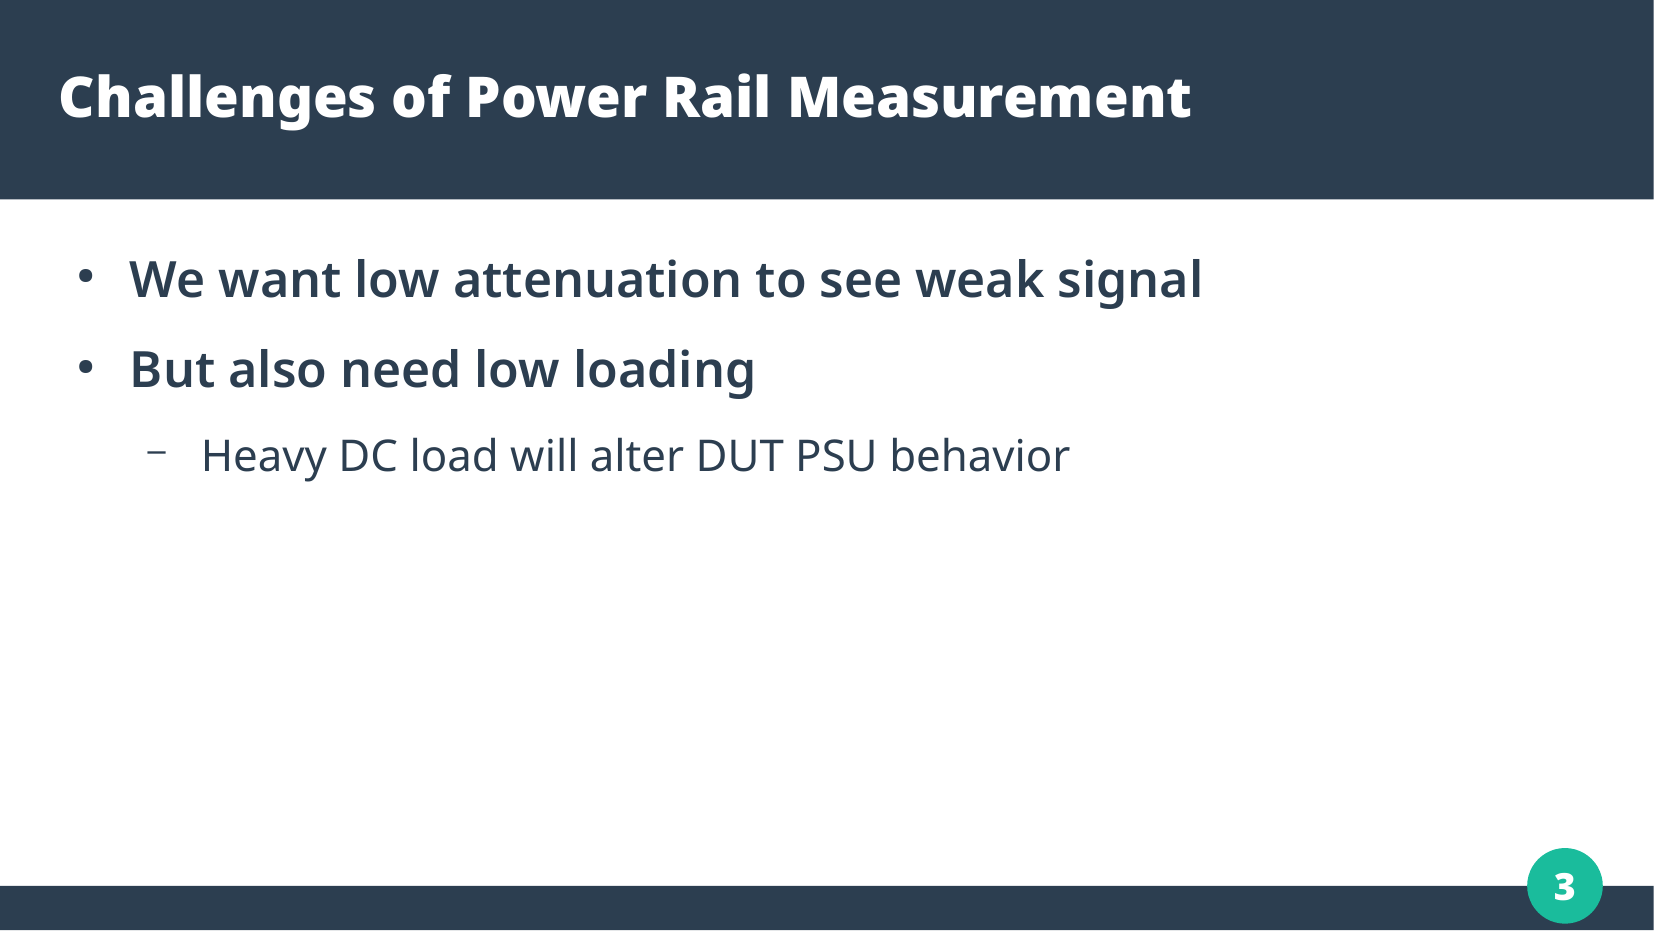

# Challenges of Power Rail Measurement
We want low attenuation to see weak signal
But also need low loading
Heavy DC load will alter DUT PSU behavior